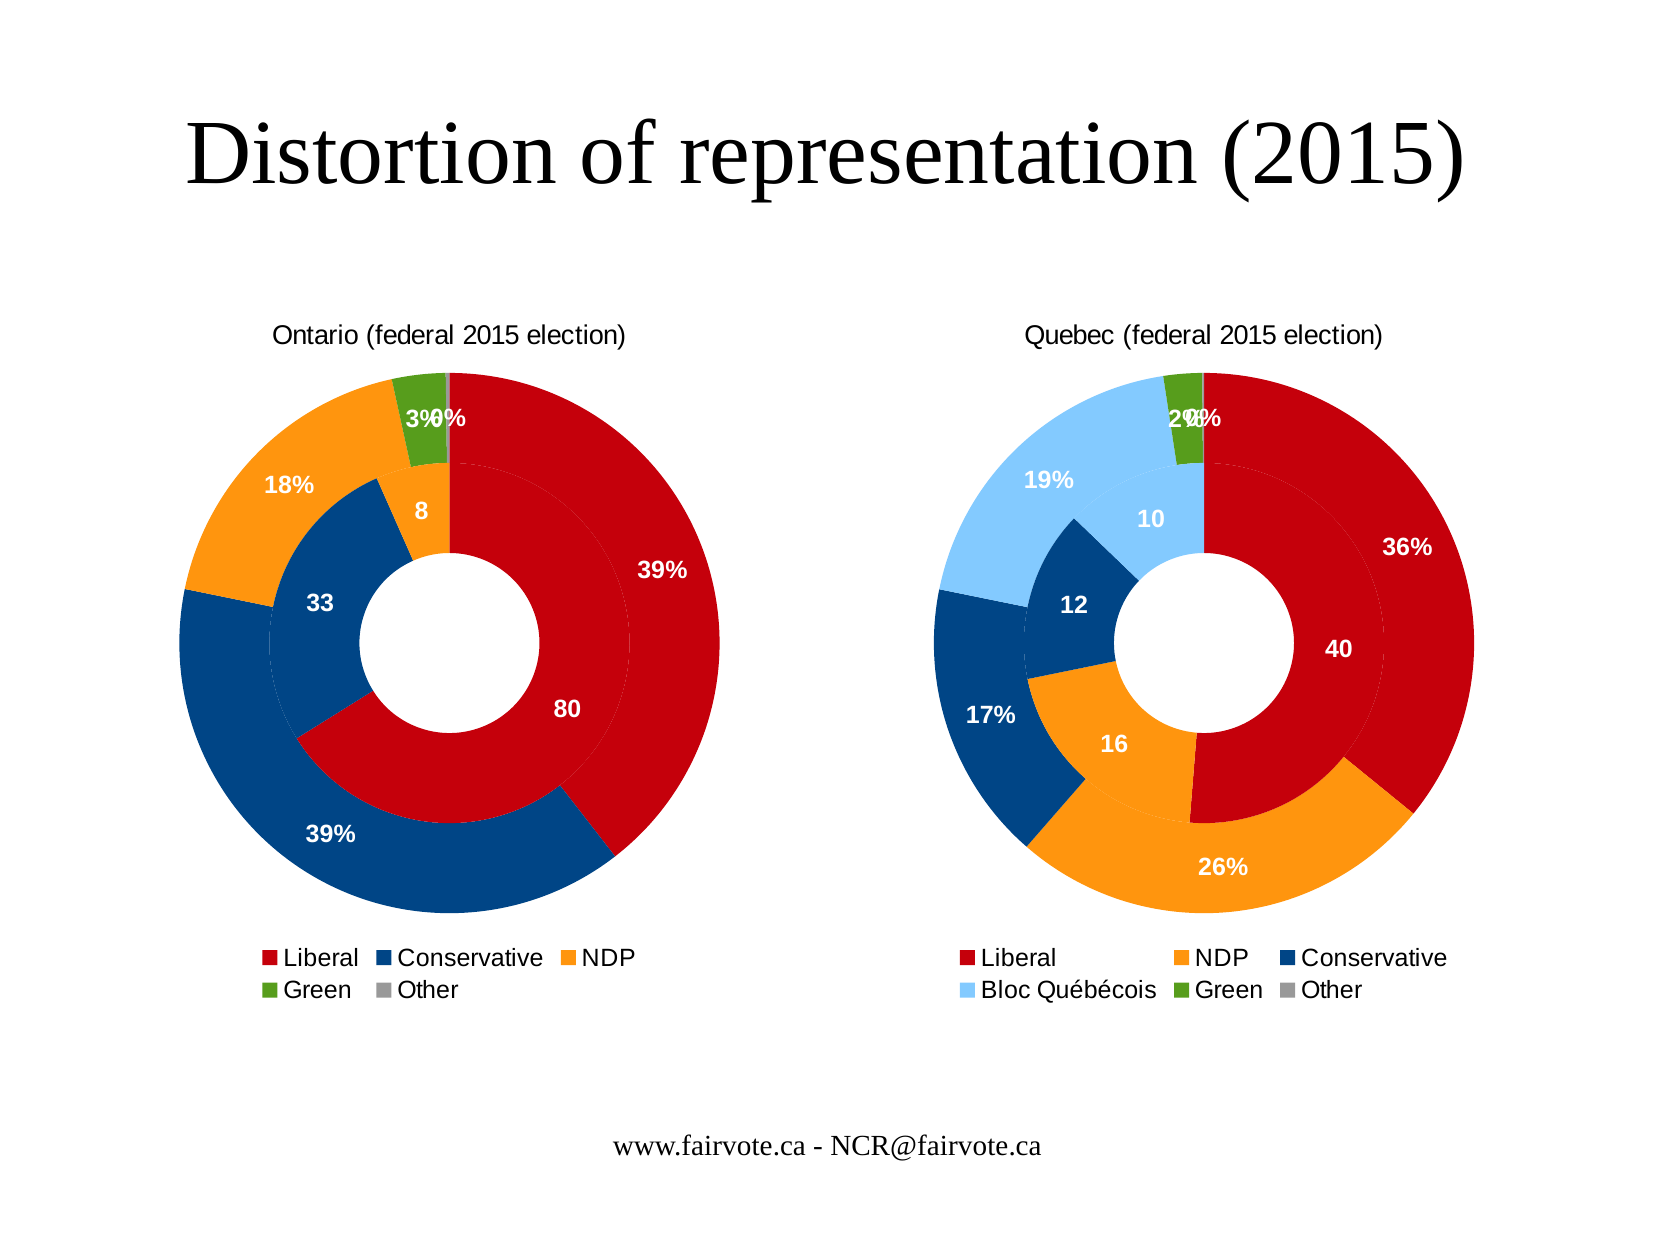

# Distortion of representation (2015)
### Chart: Ontario (federal 2015 election)
| Category | % des votes | Sièges |
|---|---|---|
| Liberal | 35.7 | 80.0 |
| Conservative | 35.0 | 33.0 |
| NDP | 16.6 | 8.0 |
| Green | 2.9 | 0.0 |
| Other | 0.2 | 0.0 |
### Chart: Quebec (federal 2015 election)
| Category | % des votes | Sièges |
|---|---|---|
| Liberal | 35.7 | 40.0 |
| NDP | 25.4 | 16.0 |
| Conservative | 16.7 | 12.0 |
| Bloc Québécois | 19.3 | 10.0 |
| Green | 2.3 | 0.0 |
| Other | 0.1 | 0.0 |www.fairvote.ca - NCR@fairvote.ca